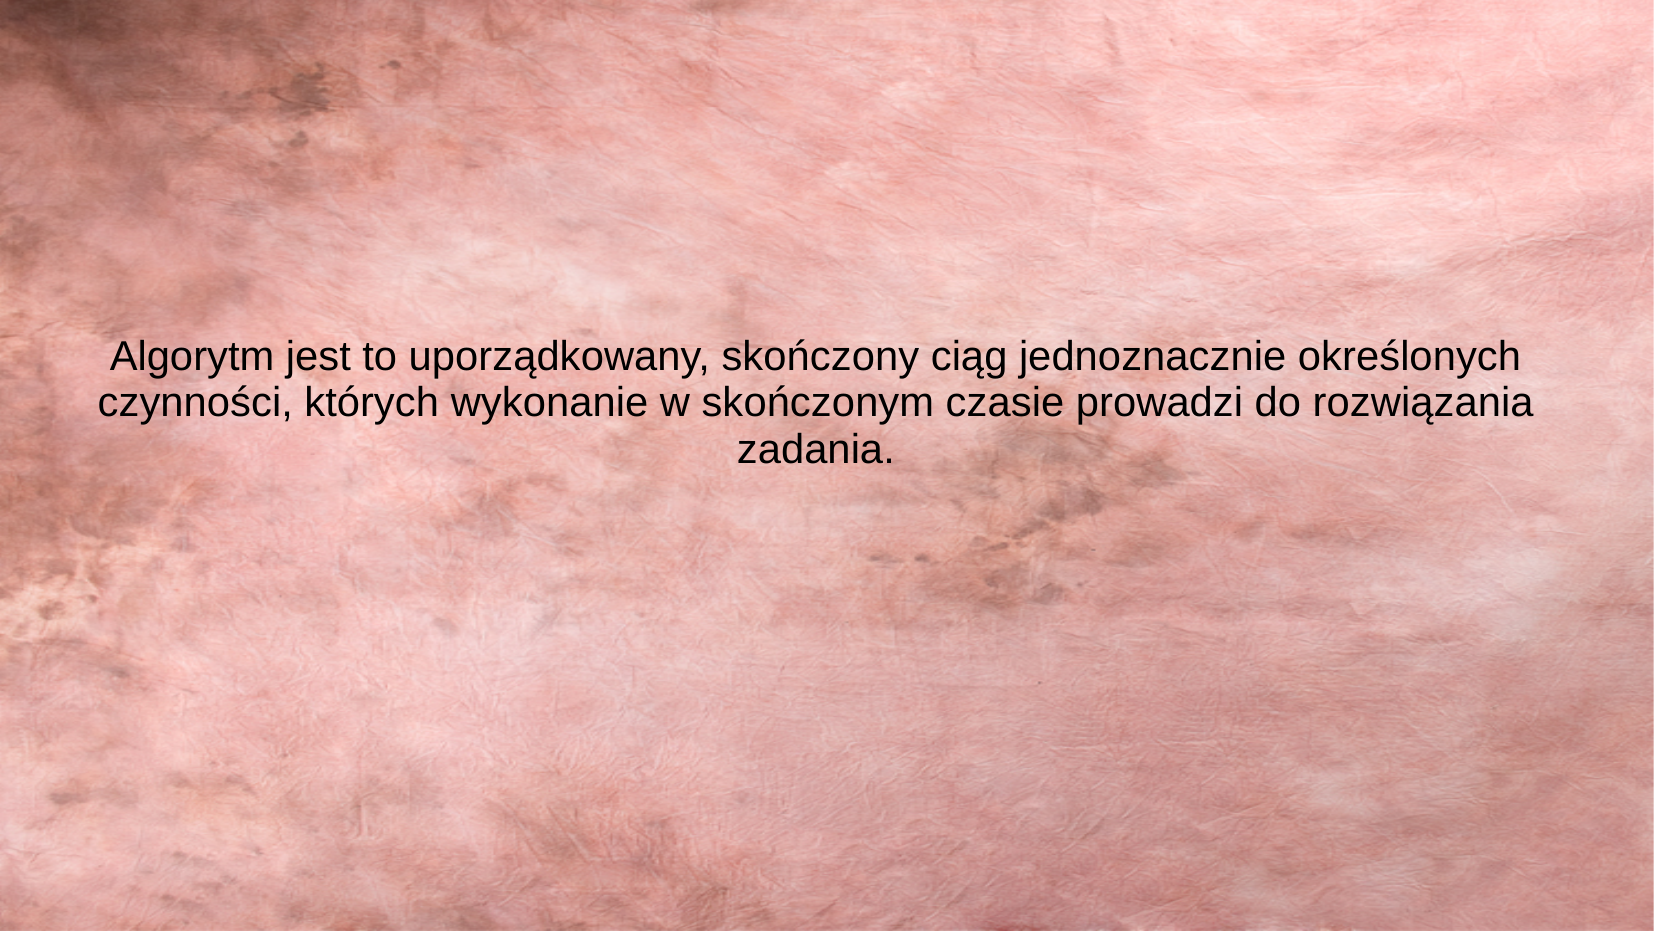

# Algorytm jest to uporządkowany, skończony ciąg jednoznacznie określonych czynności, których wykonanie w skończonym czasie prowadzi do rozwiązania zadania.